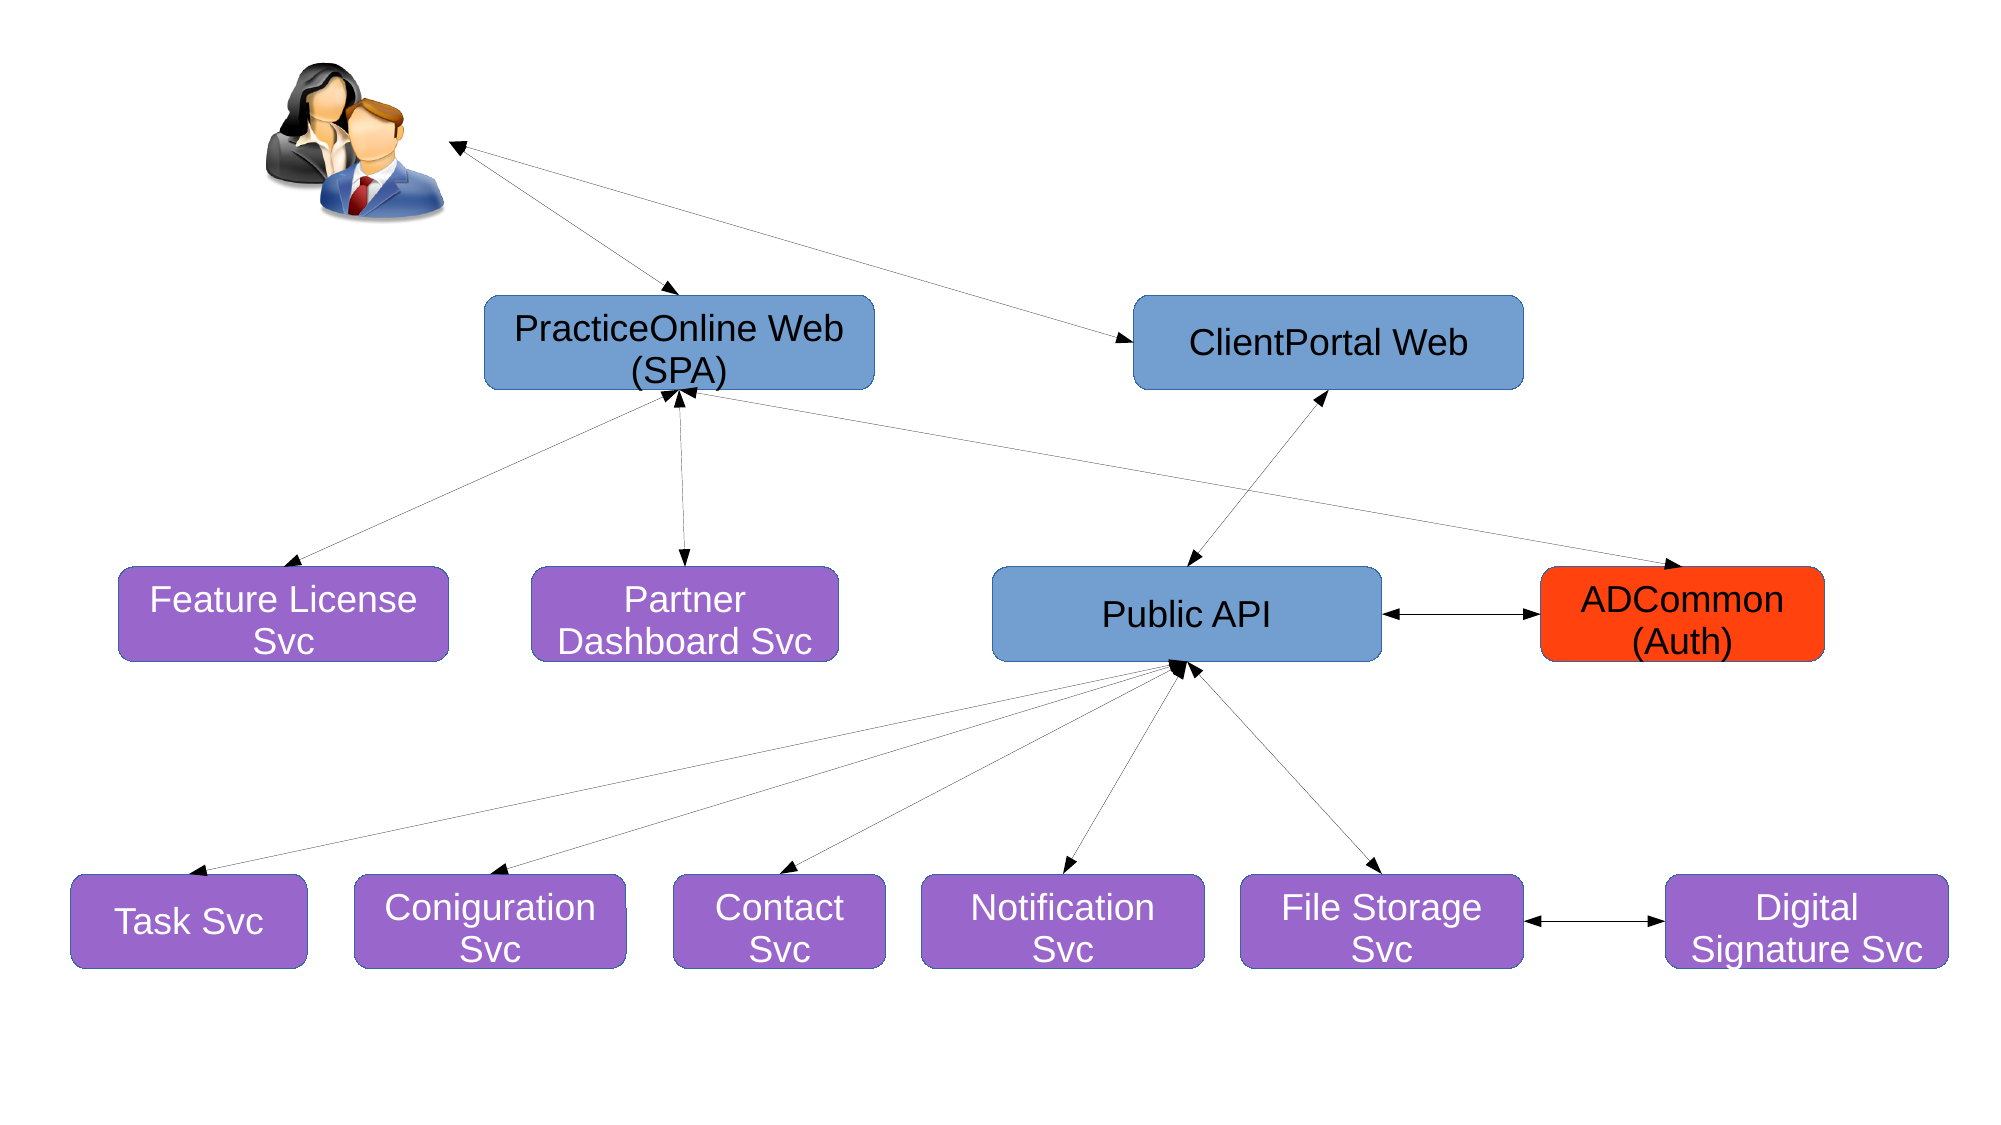

PracticeOnline Web
(SPA)
ClientPortal Web
Feature License Svc
Partner Dashboard Svc
Public API
ADCommon
(Auth)
Task Svc
Coniguration Svc
Contact Svc
Notification Svc
File Storage Svc
Digital Signature Svc